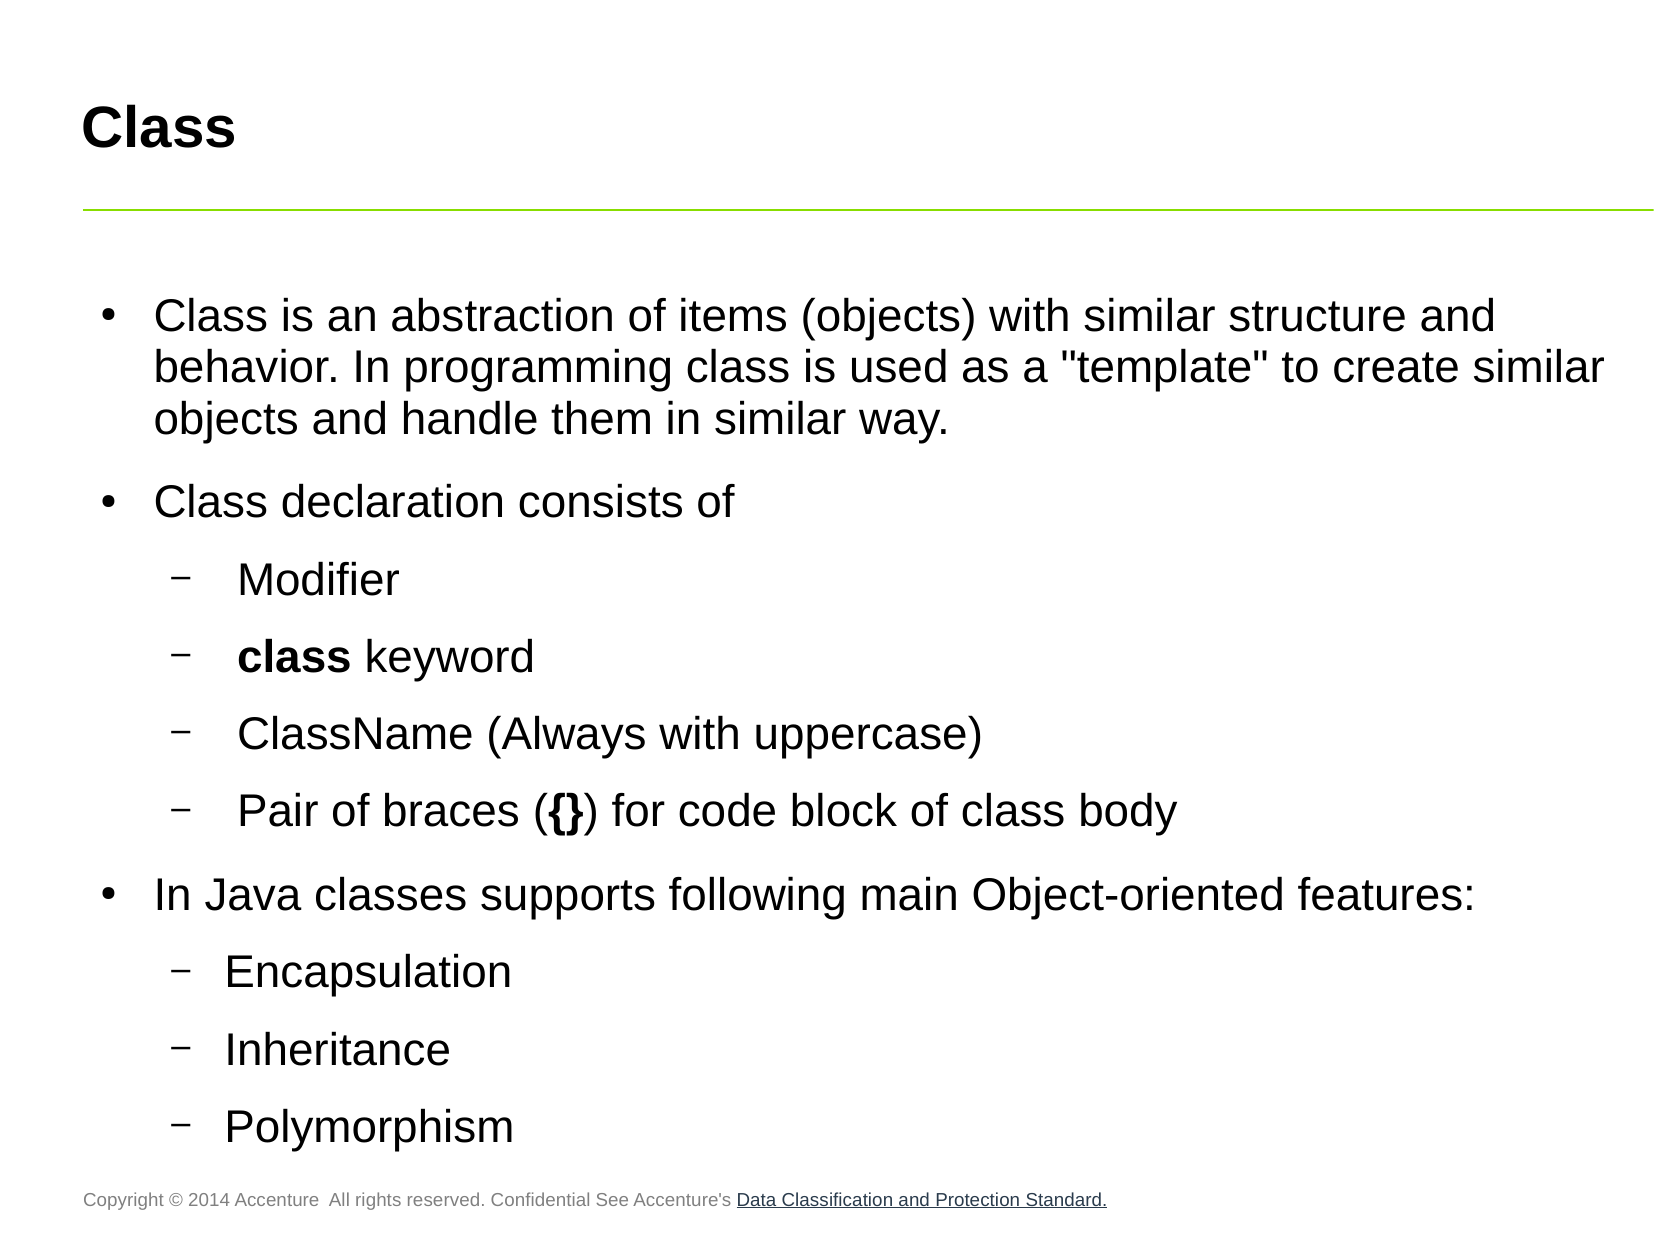

# Class
Class is an abstraction of items (objects) with similar structure and behavior. In programming class is used as a "template" to create similar objects and handle them in similar way.
Class declaration consists of
 Modifier
 class keyword
 ClassName (Always with uppercase)
 Pair of braces ({}) for code block of class body
In Java classes supports following main Object-oriented features:
Encapsulation
Inheritance
Polymorphism